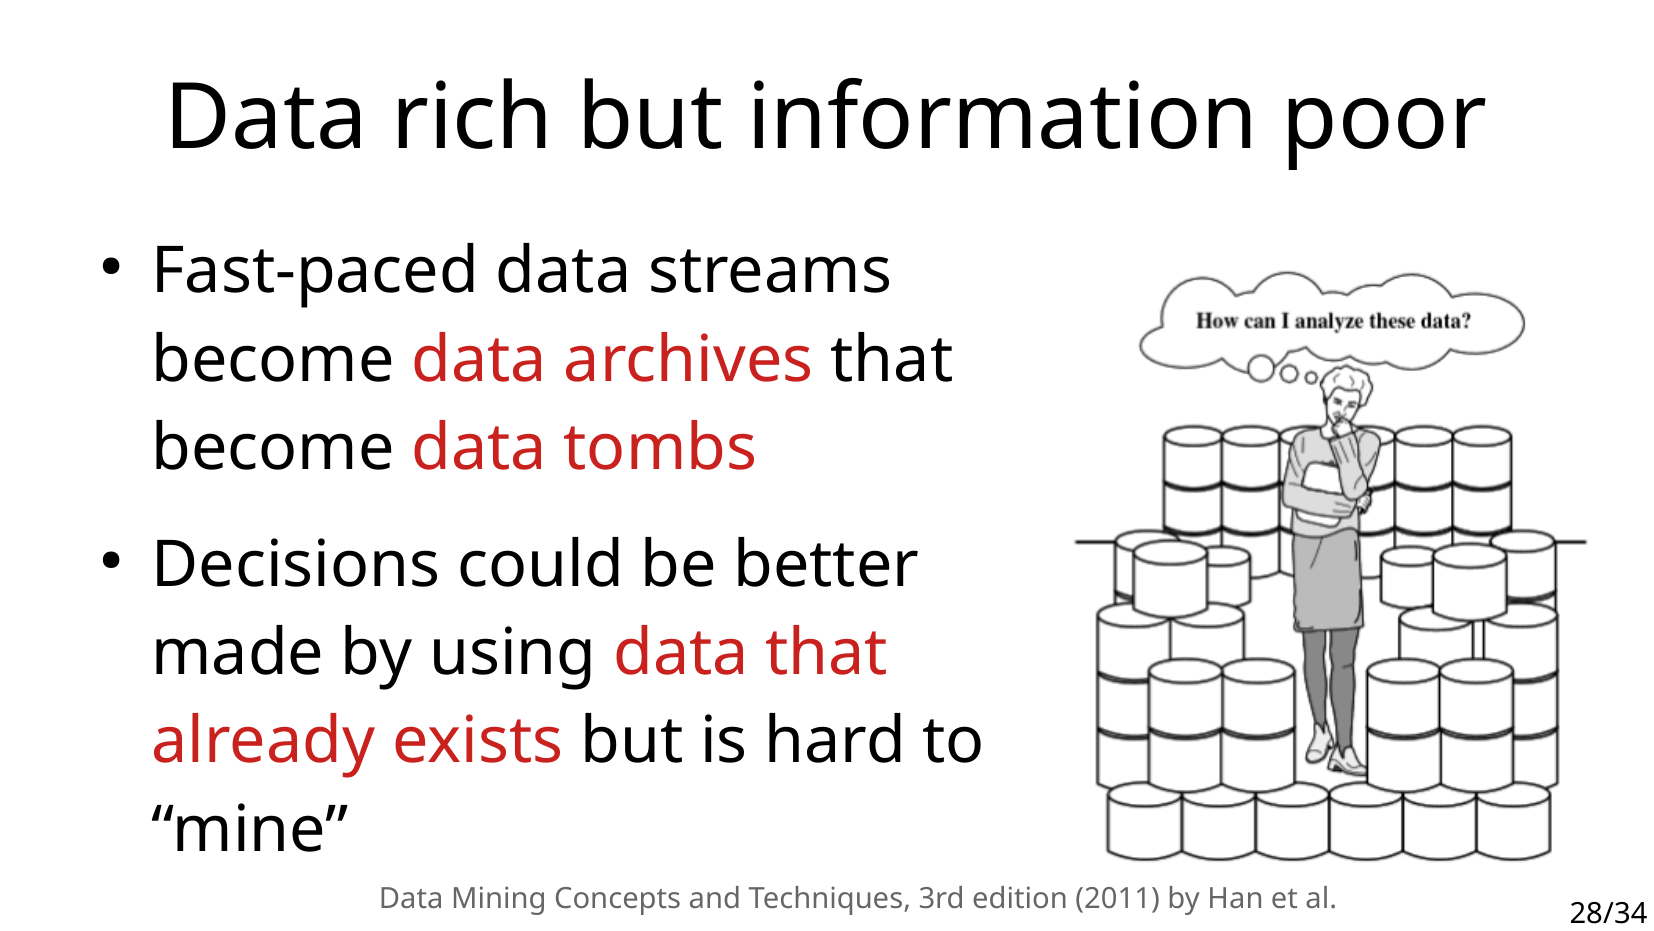

# Data rich but information poor
Fast-paced data streams become data archives that become data tombs
Decisions could be better made by using data that already exists but is hard to “mine”
Data Mining Concepts and Techniques, 3rd edition (2011) by Han et al.
28